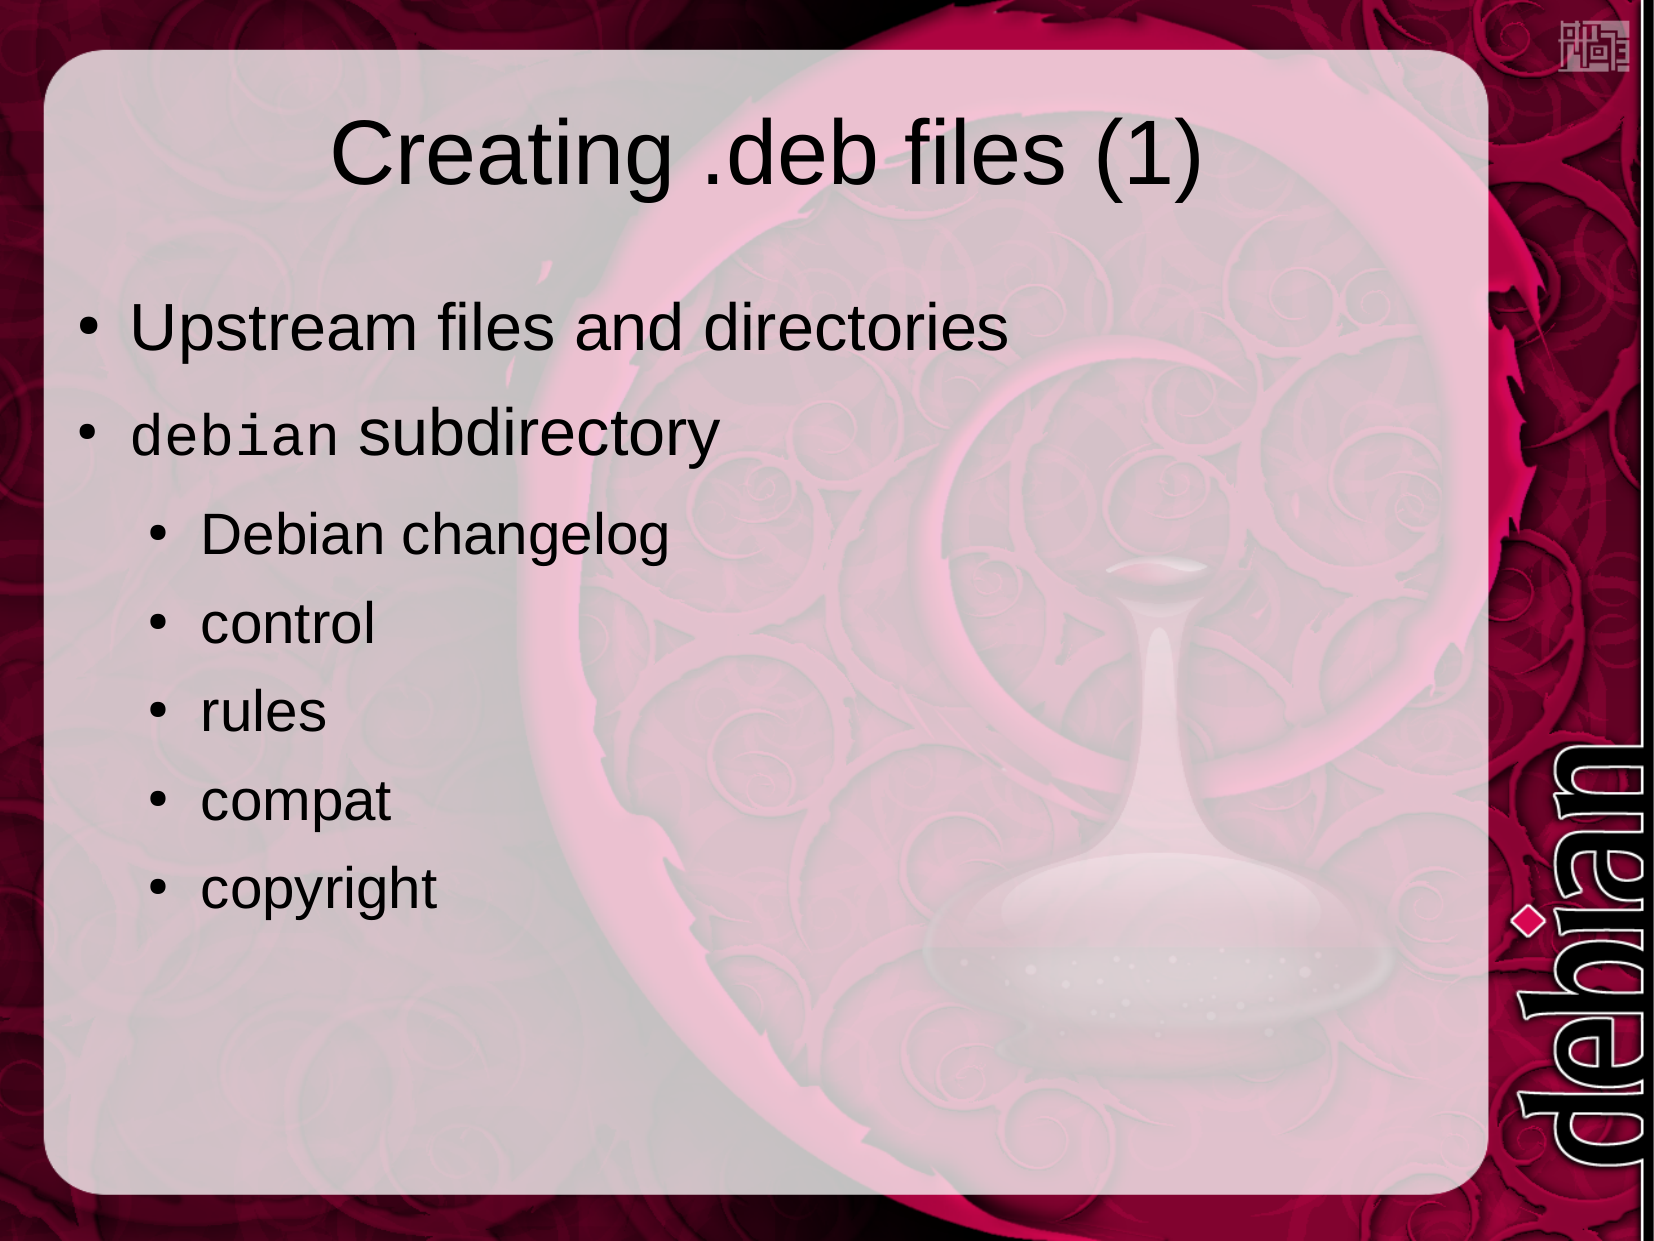

# Creating .deb files (1)
Upstream files and directories
debian subdirectory
Debian changelog
control
rules
compat
copyright